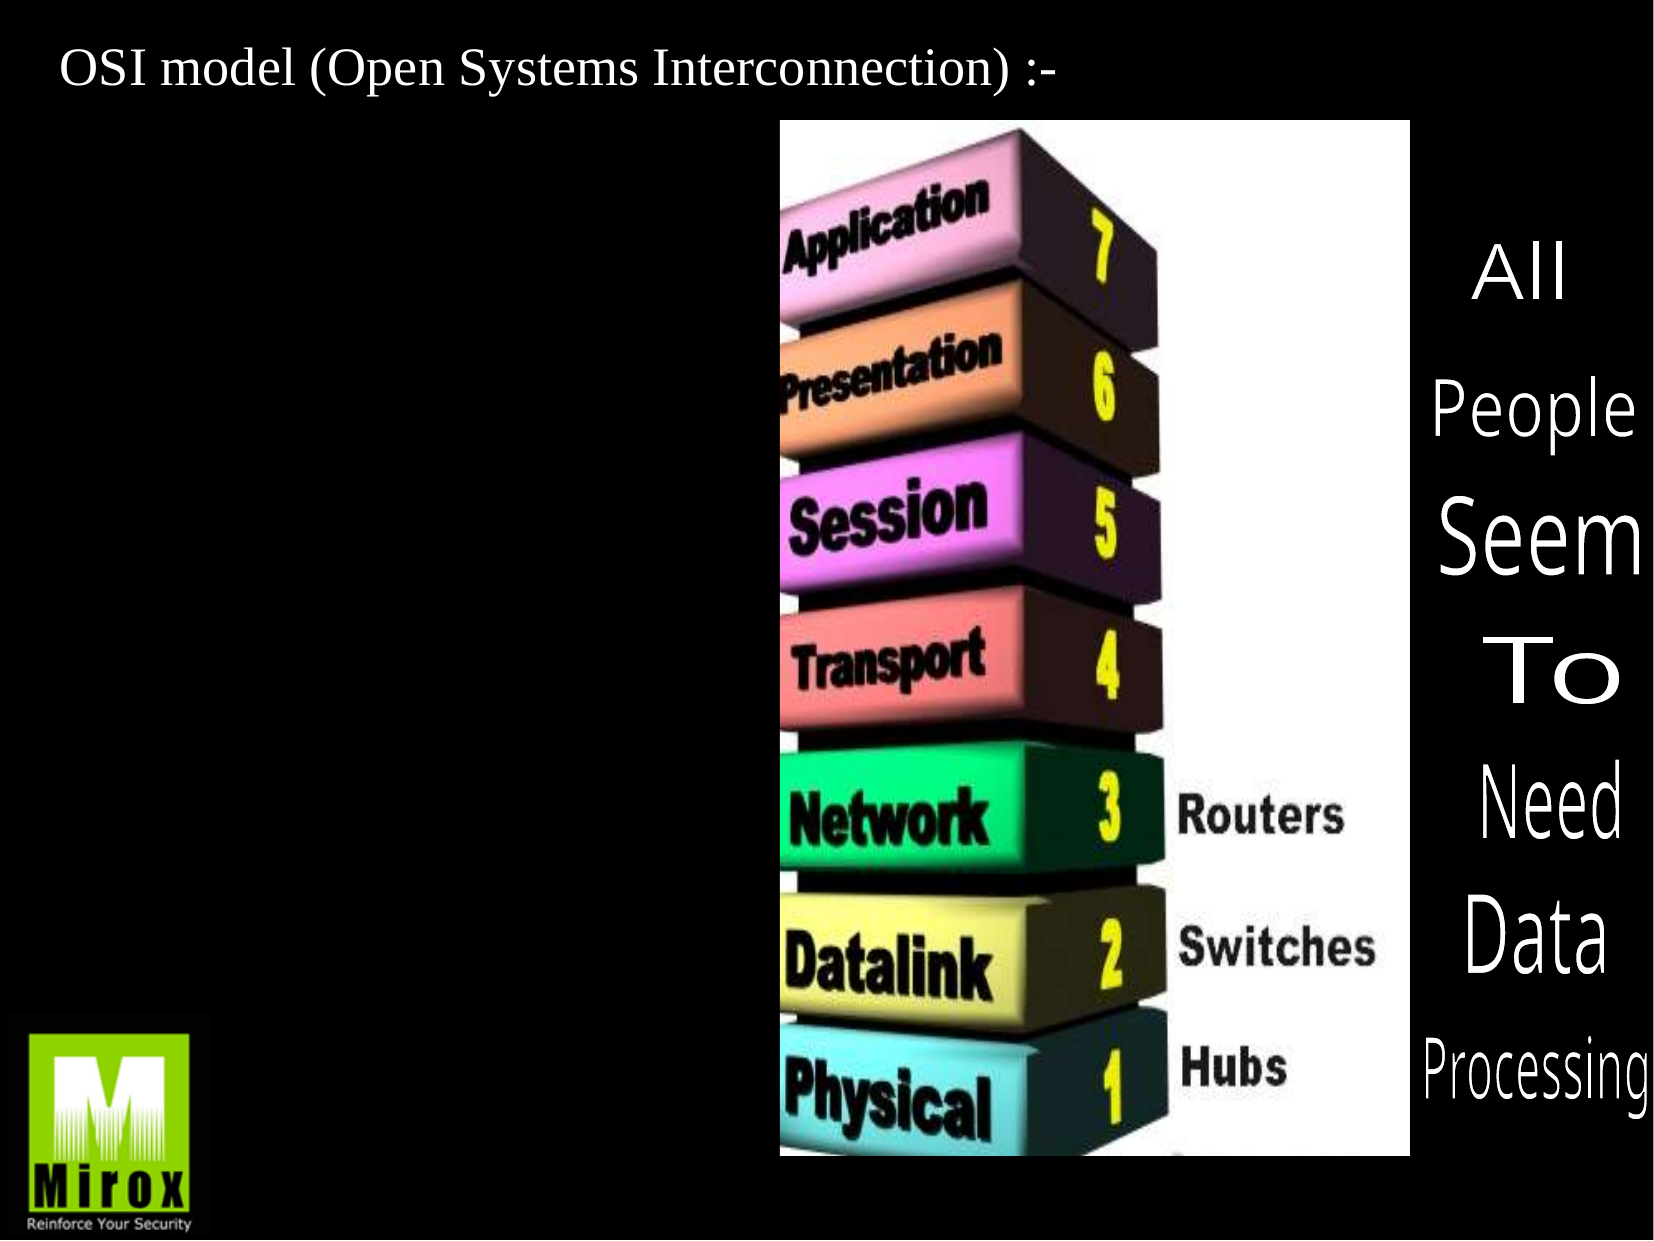

OSI model (Open Systems Interconnection) :-
All
People
Seem
To
Need
Data
Processing